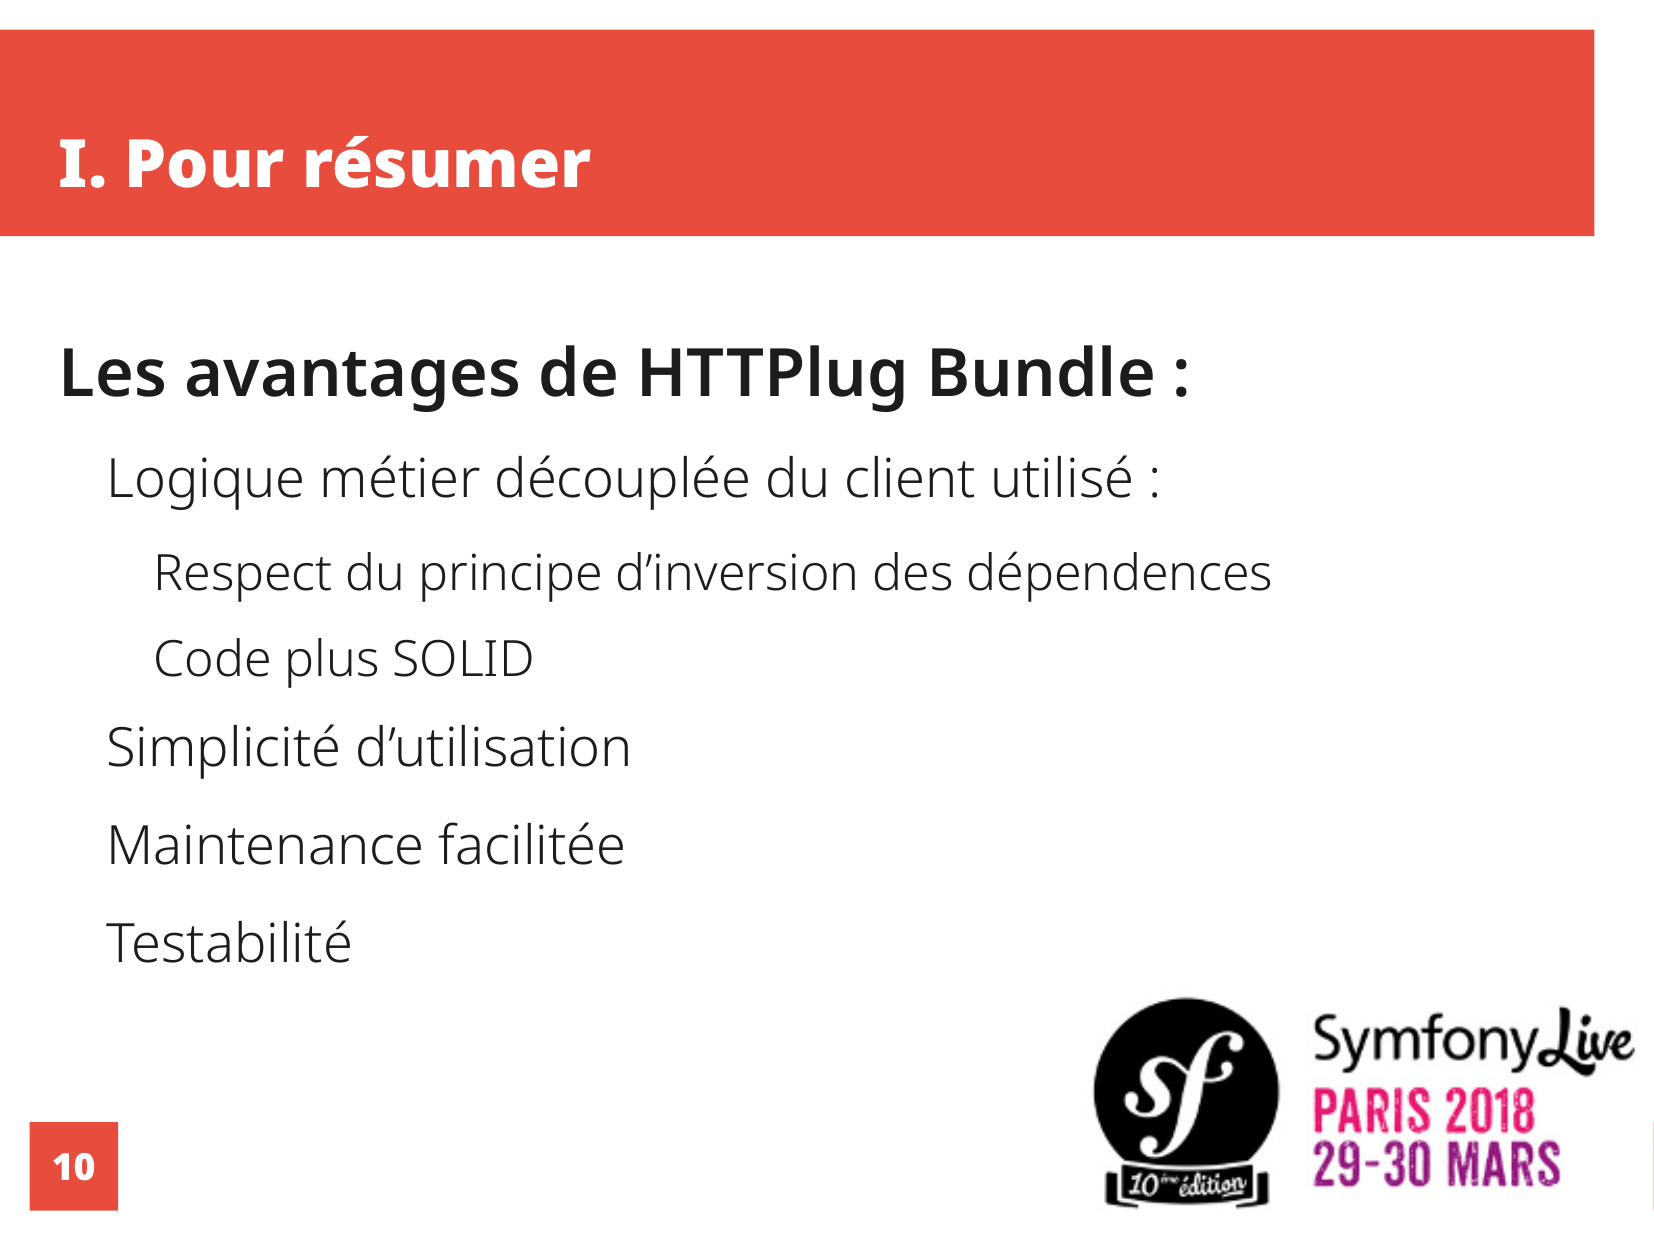

# I. Pour résumer
Les avantages de HTTPlug Bundle :
Logique métier découplée du client utilisé :
Respect du principe d’inversion des dépendences
Code plus SOLID
Simplicité d’utilisation
Maintenance facilitée
Testabilité
10